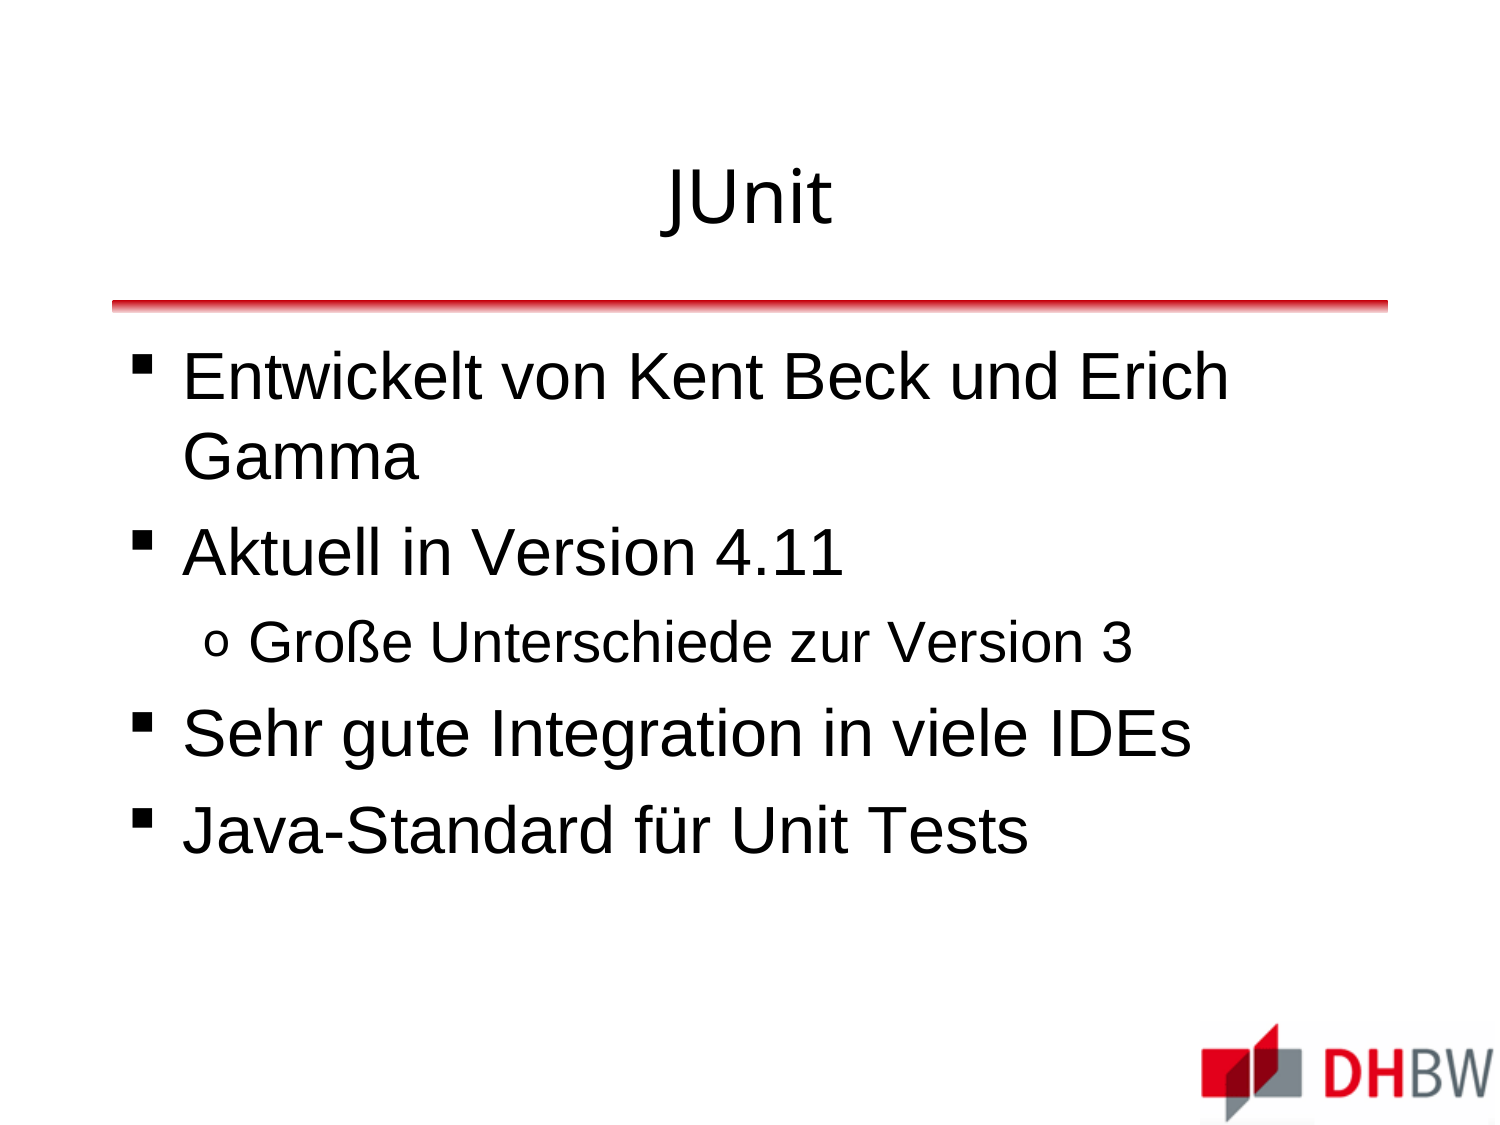

# JUnit
Entwickelt von Kent Beck und Erich Gamma
Aktuell in Version 4.11
Große Unterschiede zur Version 3
Sehr gute Integration in viele IDEs
Java-Standard für Unit Tests